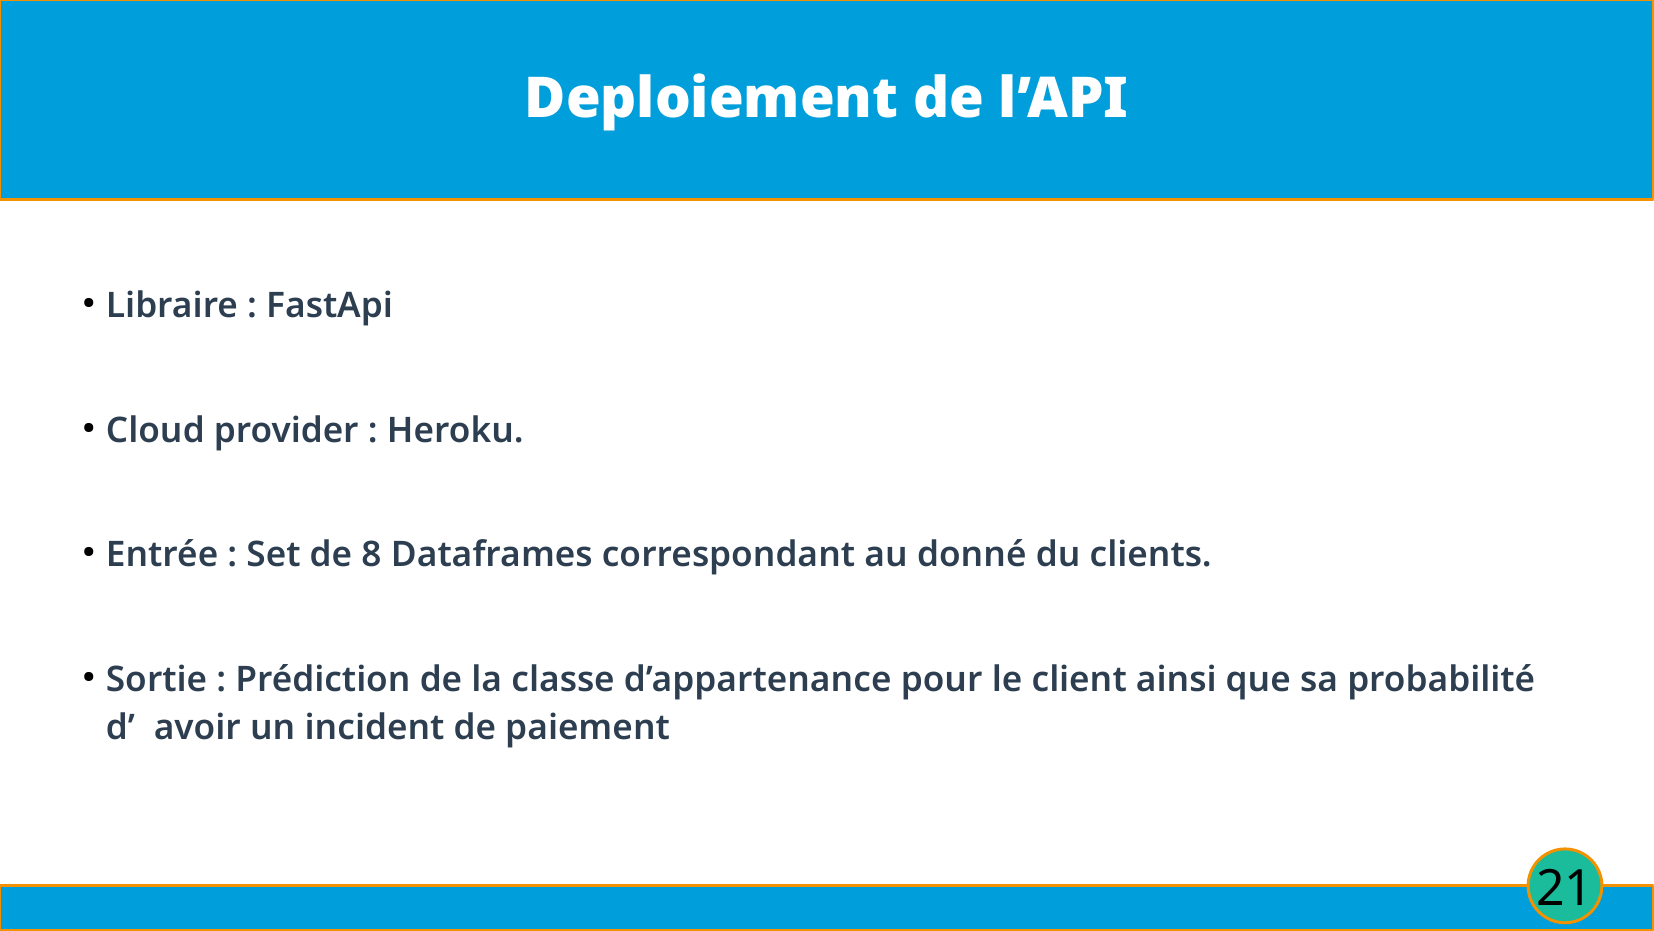

# Deploiement de l’API
Libraire : FastApi
Cloud provider : Heroku.
Entrée : Set de 8 Dataframes correspondant au donné du clients.
Sortie : Prédiction de la classe d’appartenance pour le client ainsi que sa probabilité d’	avoir un incident de paiement